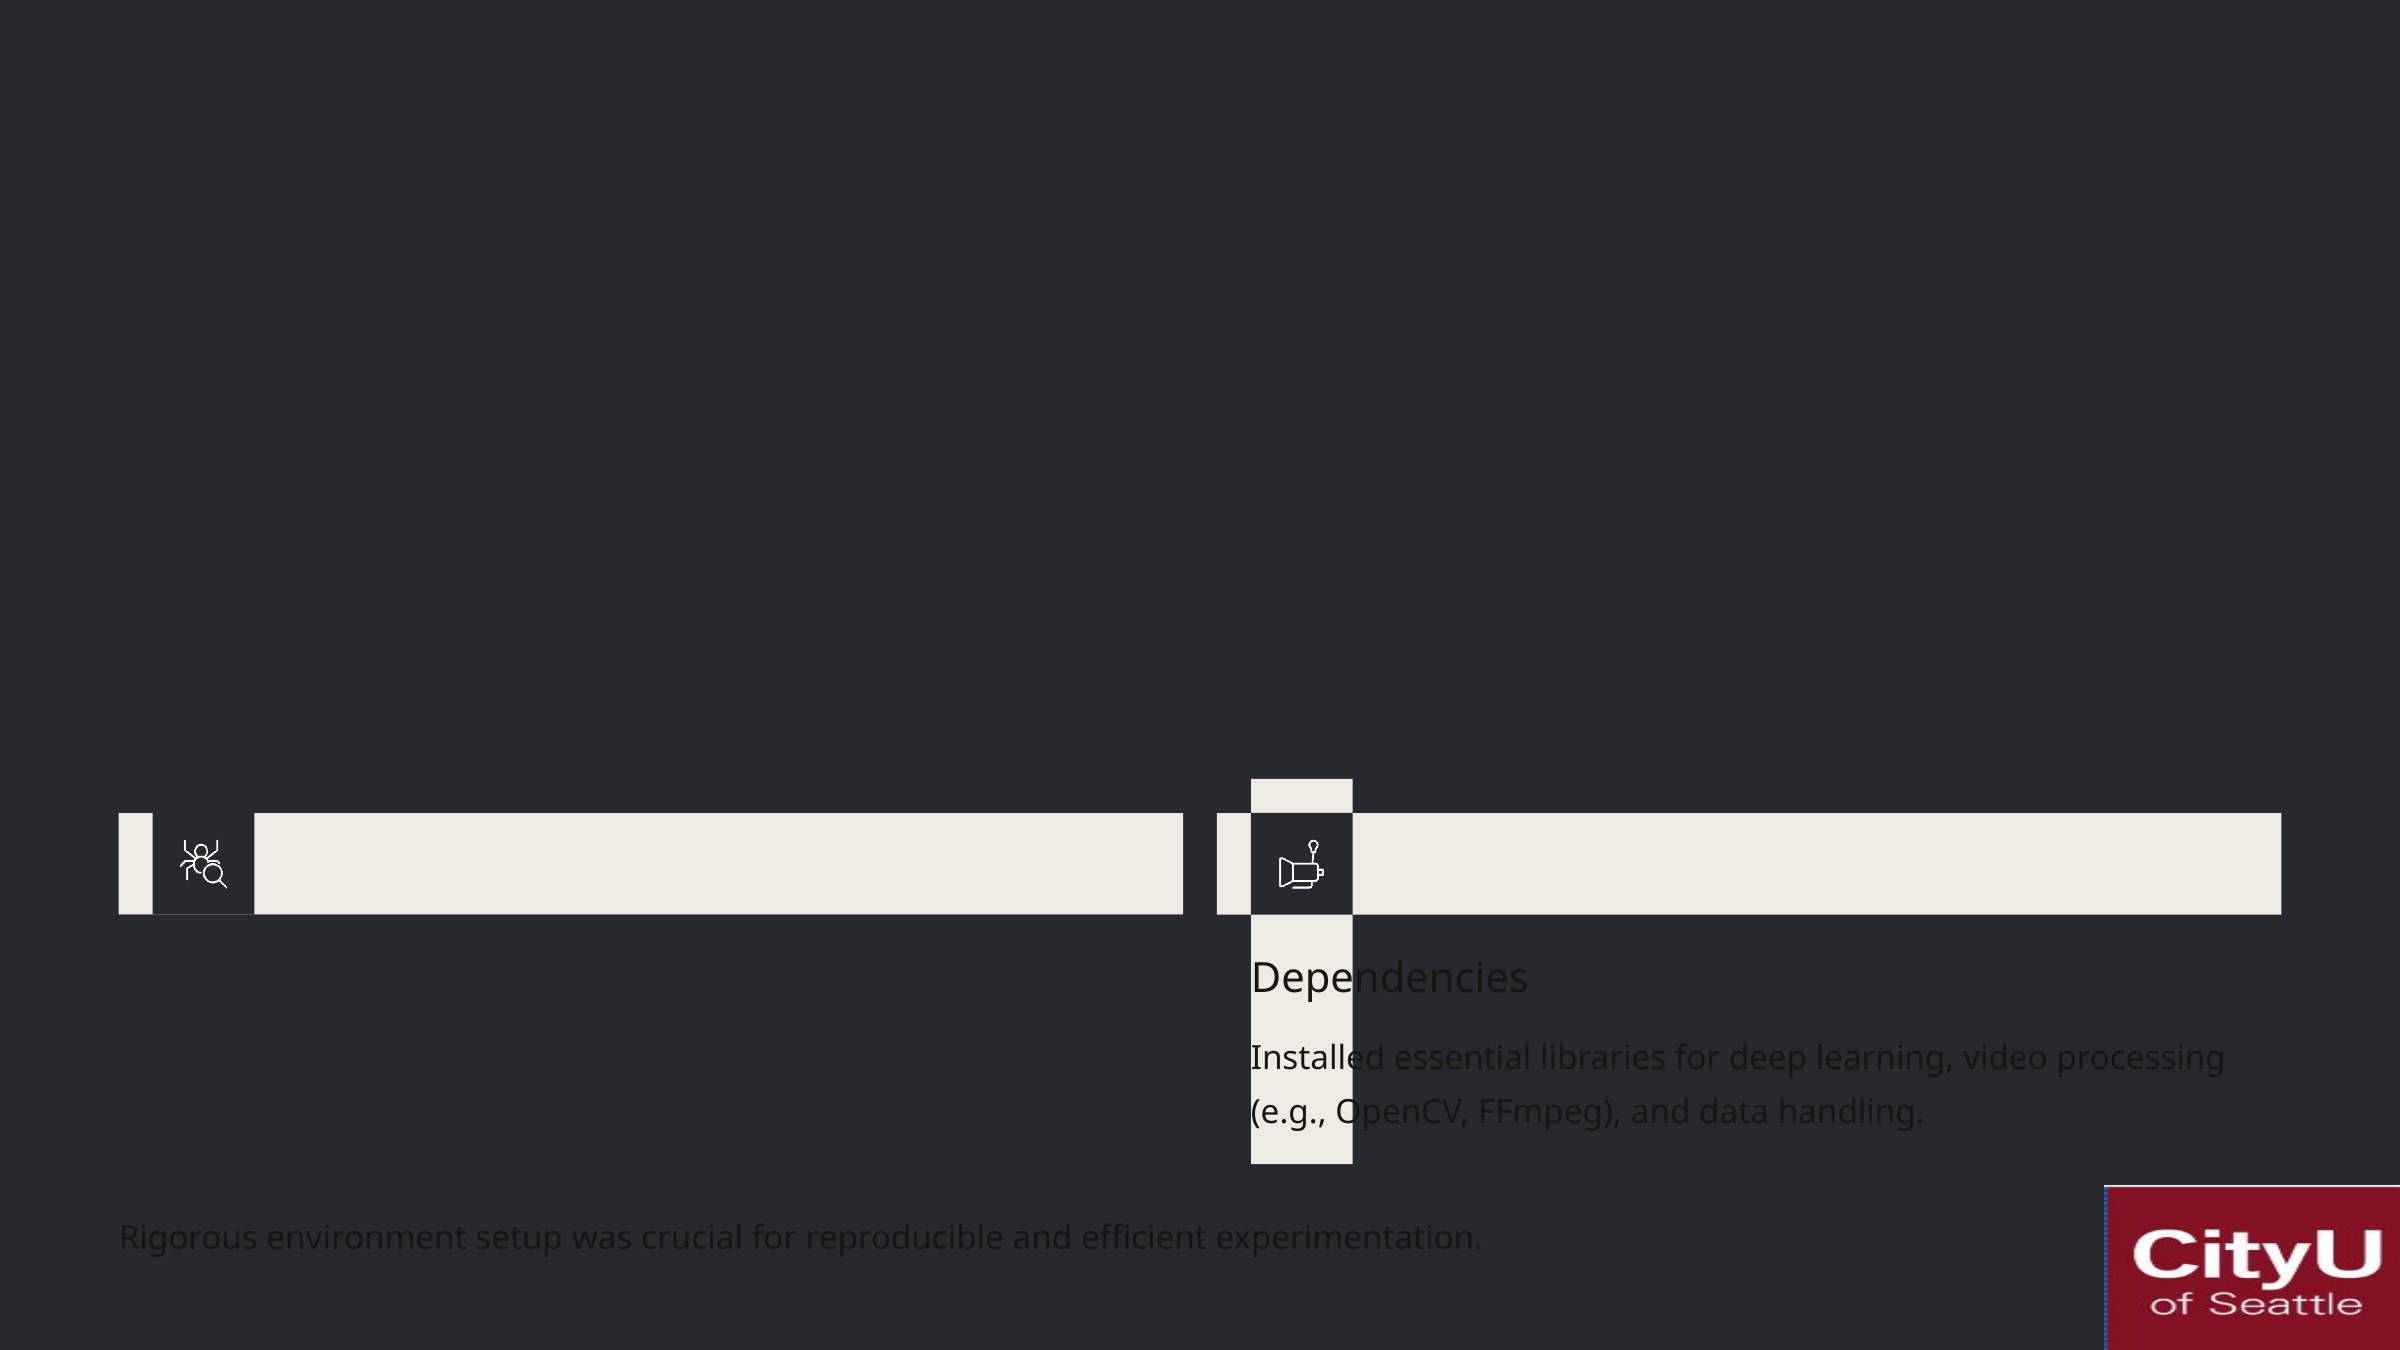

Development Environment & Dependencies
Our experimental setup ensured seamless integration and GPU acceleration for deep learning model training.
R & Reticulate
Python & TensorFlow
Primary scripting environment, with reticulate bridge for Python libraries.
Core deep learning framework, enabling efficient computation and model development.
Google Colab Pro
Dependencies
Cloud-based GPU compute for accelerated training and experimentation.
Installed essential libraries for deep learning, video processing (e.g., OpenCV, FFmpeg), and data handling.
Rigorous environment setup was crucial for reproducible and efficient experimentation.